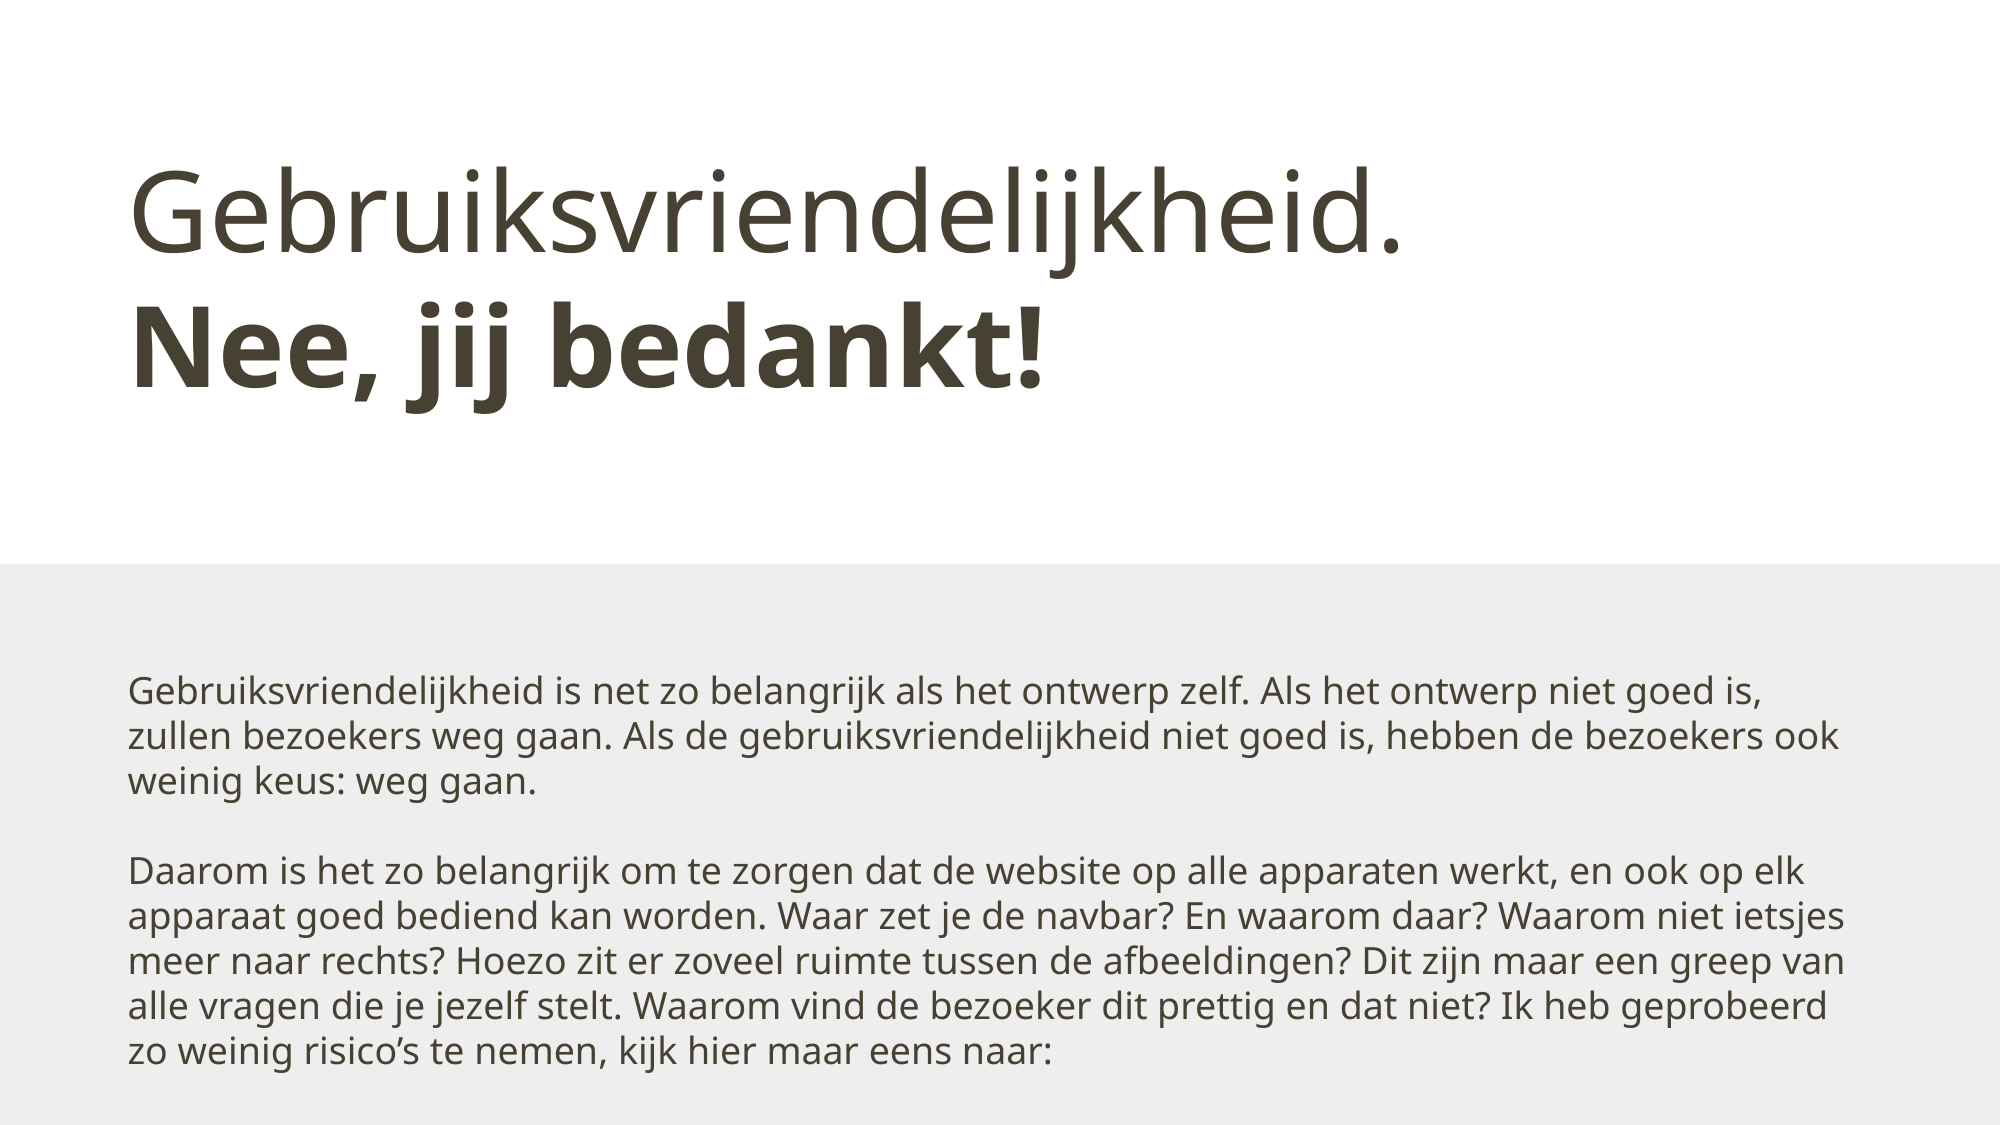

Gebruiksvriendelijkheid.
Nee, jij bedankt!
Gebruiksvriendelijkheid is net zo belangrijk als het ontwerp zelf. Als het ontwerp niet goed is, zullen bezoekers weg gaan. Als de gebruiksvriendelijkheid niet goed is, hebben de bezoekers ook weinig keus: weg gaan.
Daarom is het zo belangrijk om te zorgen dat de website op alle apparaten werkt, en ook op elk apparaat goed bediend kan worden. Waar zet je de navbar? En waarom daar? Waarom niet ietsjes meer naar rechts? Hoezo zit er zoveel ruimte tussen de afbeeldingen? Dit zijn maar een greep van alle vragen die je jezelf stelt. Waarom vind de bezoeker dit prettig en dat niet? Ik heb geprobeerd zo weinig risico’s te nemen, kijk hier maar eens naar: